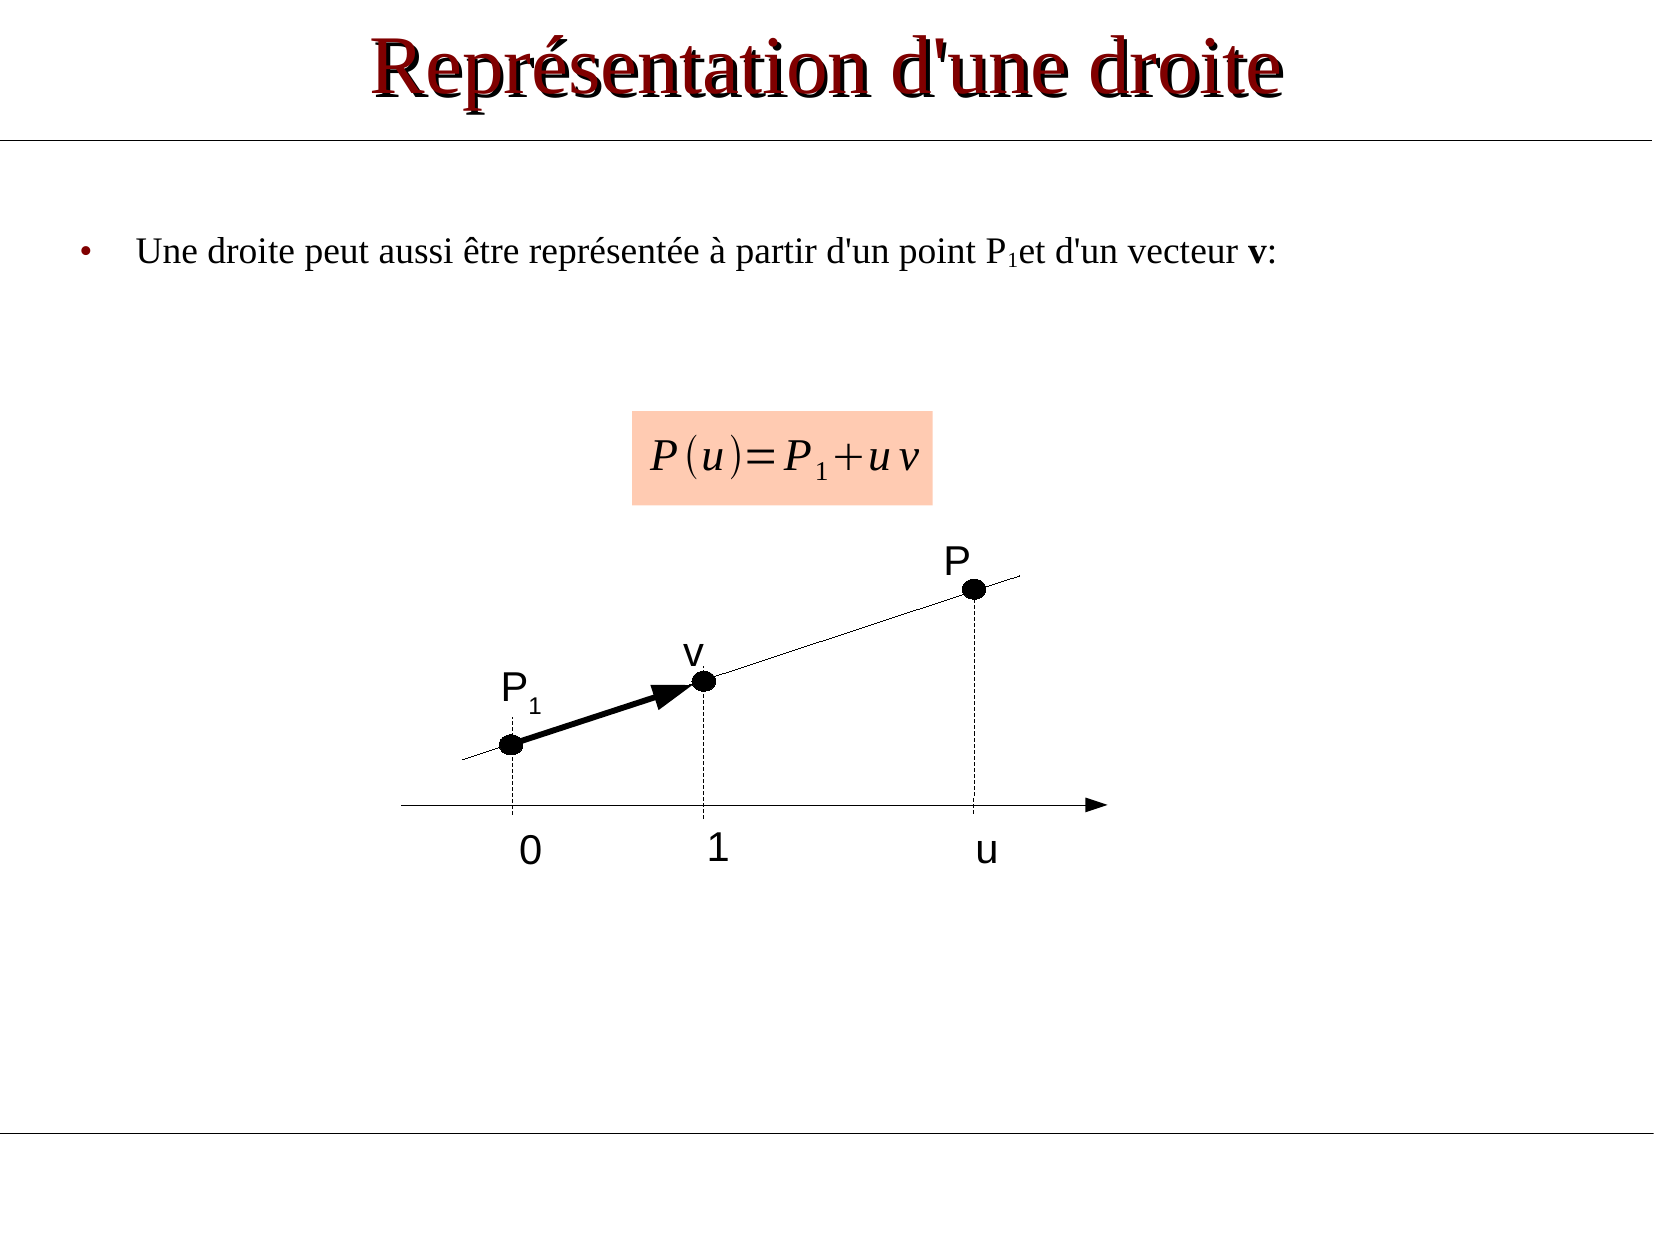

# Représentation d'une droite
Une droite peut aussi être représentée à partir d'un point P1et d'un vecteur v:
P
v
P1
1
u
0